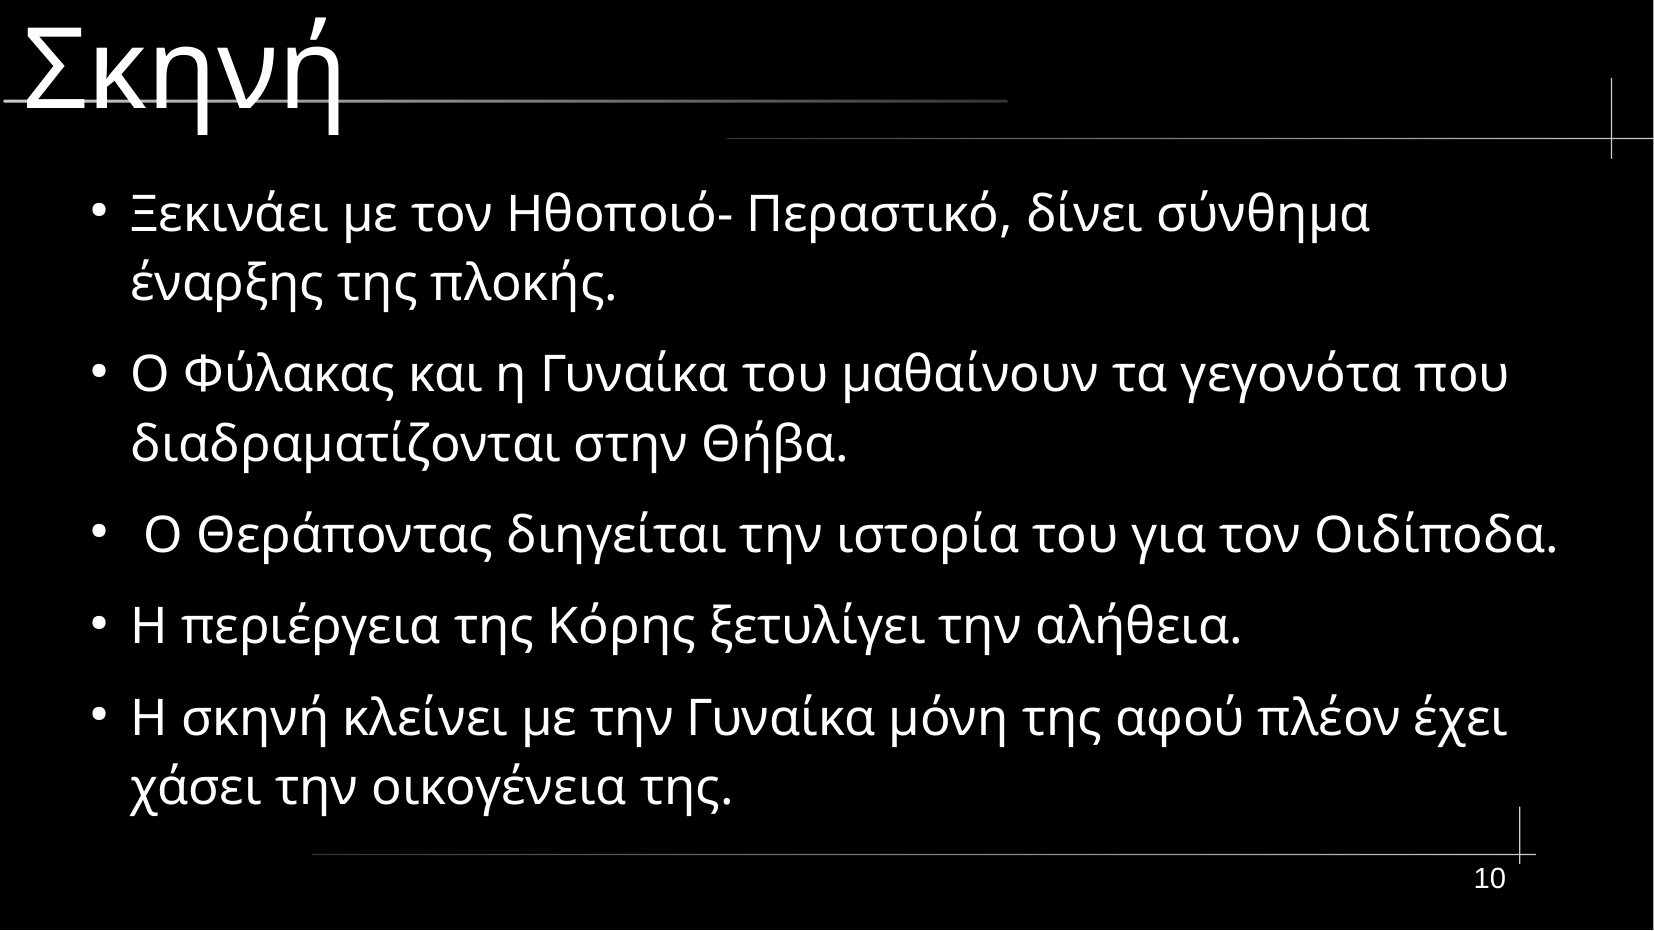

# Σκηνή
Ξεκινάει με τον Ηθοποιό- Περαστικό, δίνει σύνθημα έναρξης της πλοκής.
Ο Φύλακας και η Γυναίκα του μαθαίνουν τα γεγονότα που διαδραματίζονται στην Θήβα.
 Ο Θεράποντας διηγείται την ιστορία του για τον Οιδίποδα.
Η περιέργεια της Κόρης ξετυλίγει την αλήθεια.
Η σκηνή κλείνει με την Γυναίκα μόνη της αφού πλέον έχει χάσει την οικογένεια της.
10